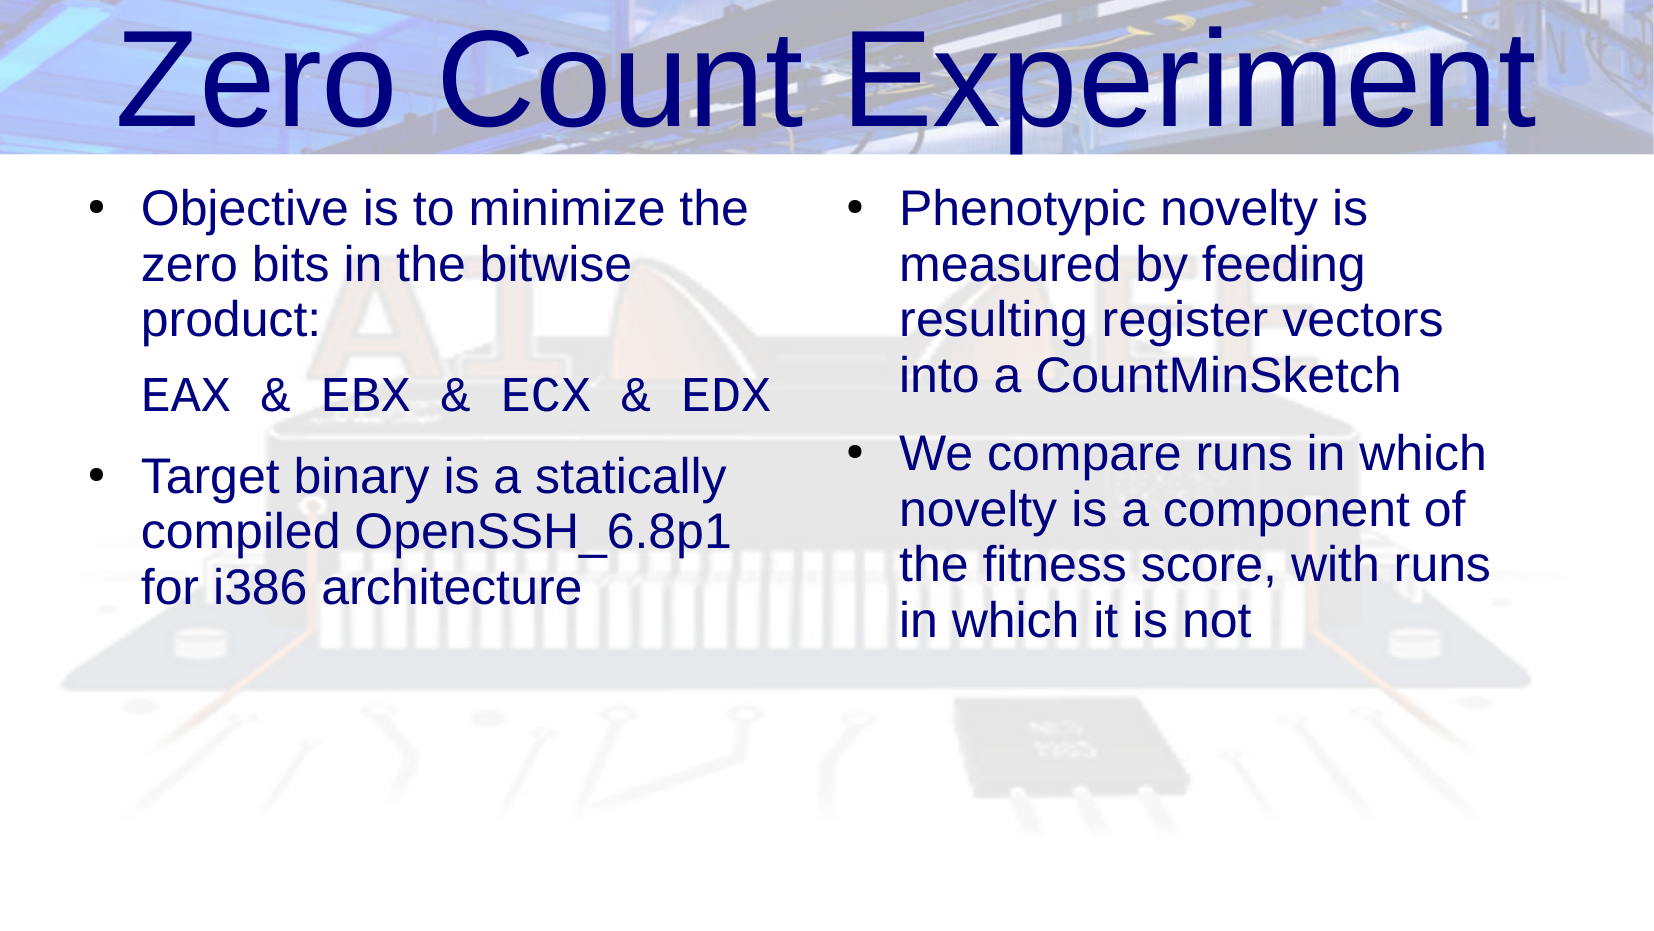

# Zero Count Experiment
Objective is to minimize the zero bits in the bitwise product:
EAX & EBX & ECX & EDX
Target binary is a statically compiled OpenSSH_6.8p1 for i386 architecture
Phenotypic novelty is measured by feeding resulting register vectors into a CountMinSketch
We compare runs in which novelty is a component of the fitness score, with runs in which it is not